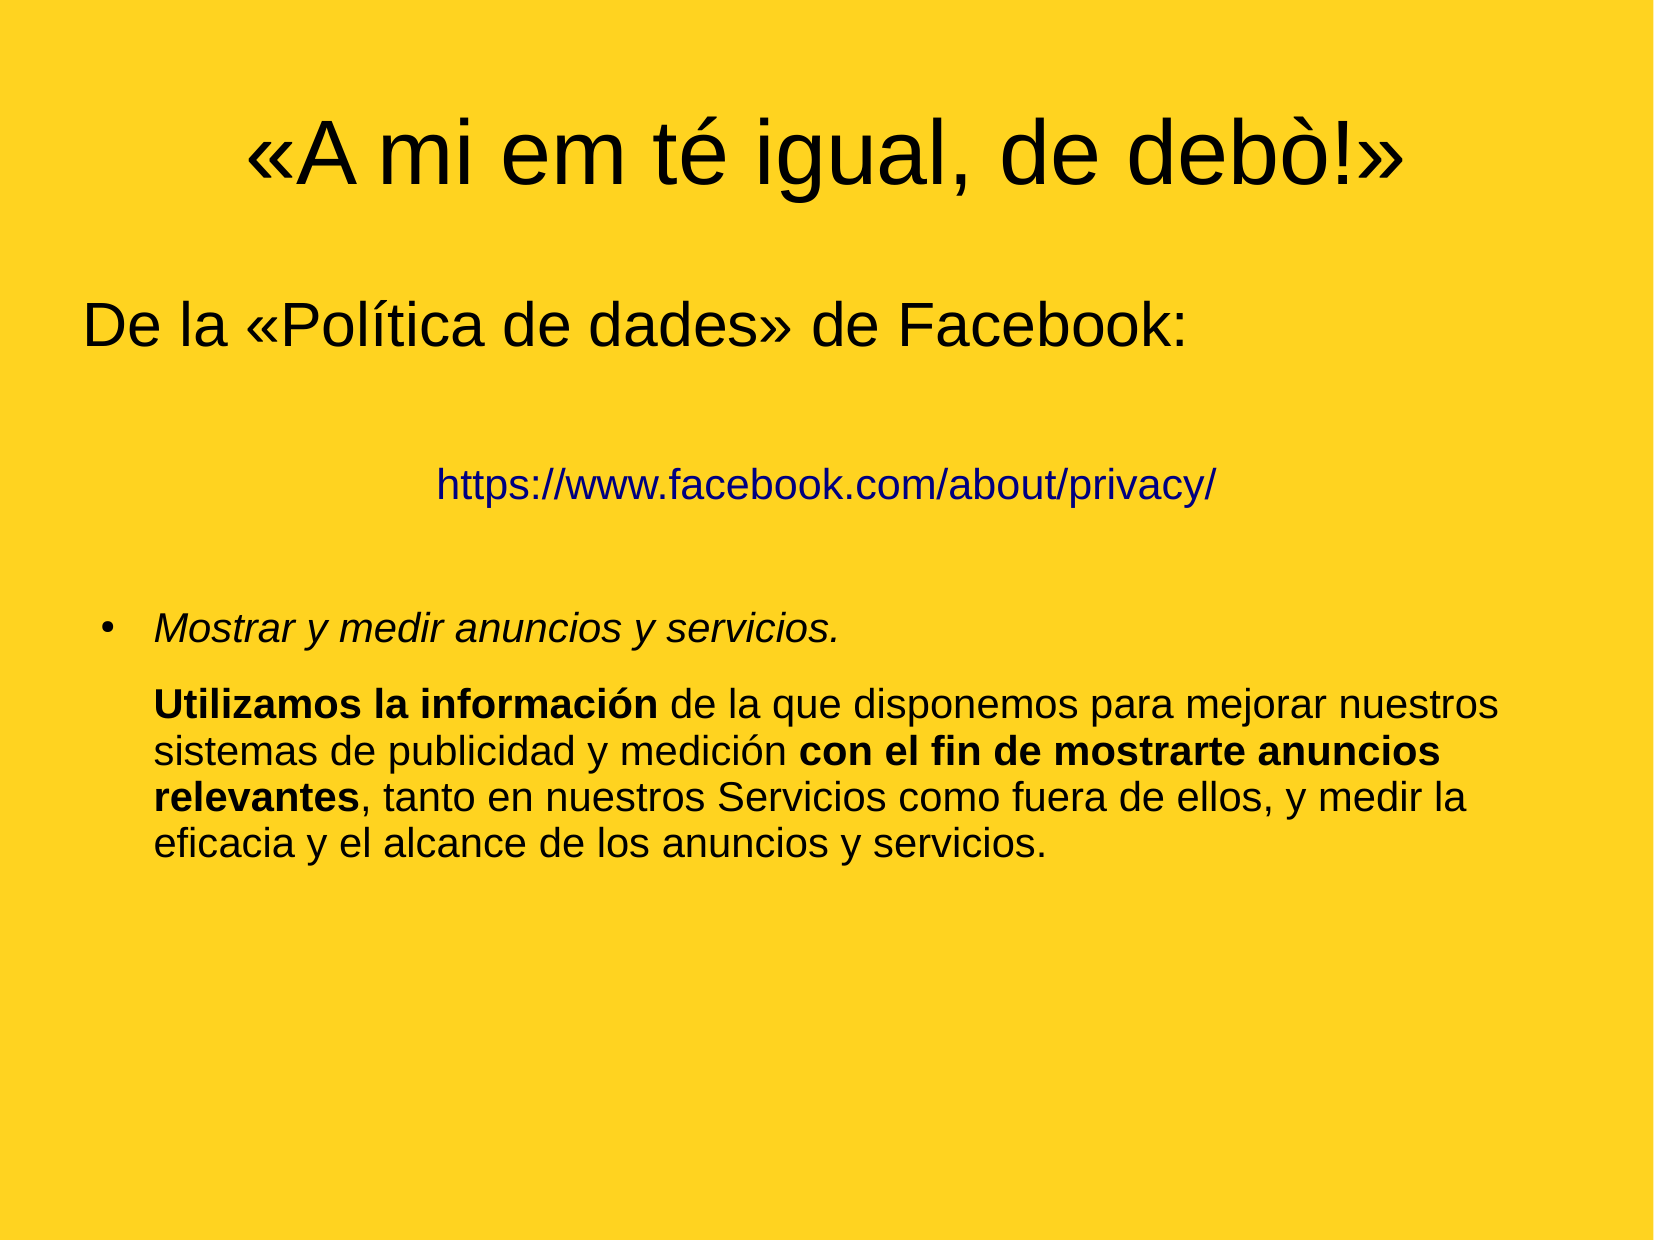

# «A mi em té igual, de debò!»
De la «Política de dades» de Facebook:
https://www.facebook.com/about/privacy/
Mostrar y medir anuncios y servicios.
Utilizamos la información de la que disponemos para mejorar nuestros sistemas de publicidad y medición con el fin de mostrarte anuncios relevantes, tanto en nuestros Servicios como fuera de ellos, y medir la eficacia y el alcance de los anuncios y servicios.